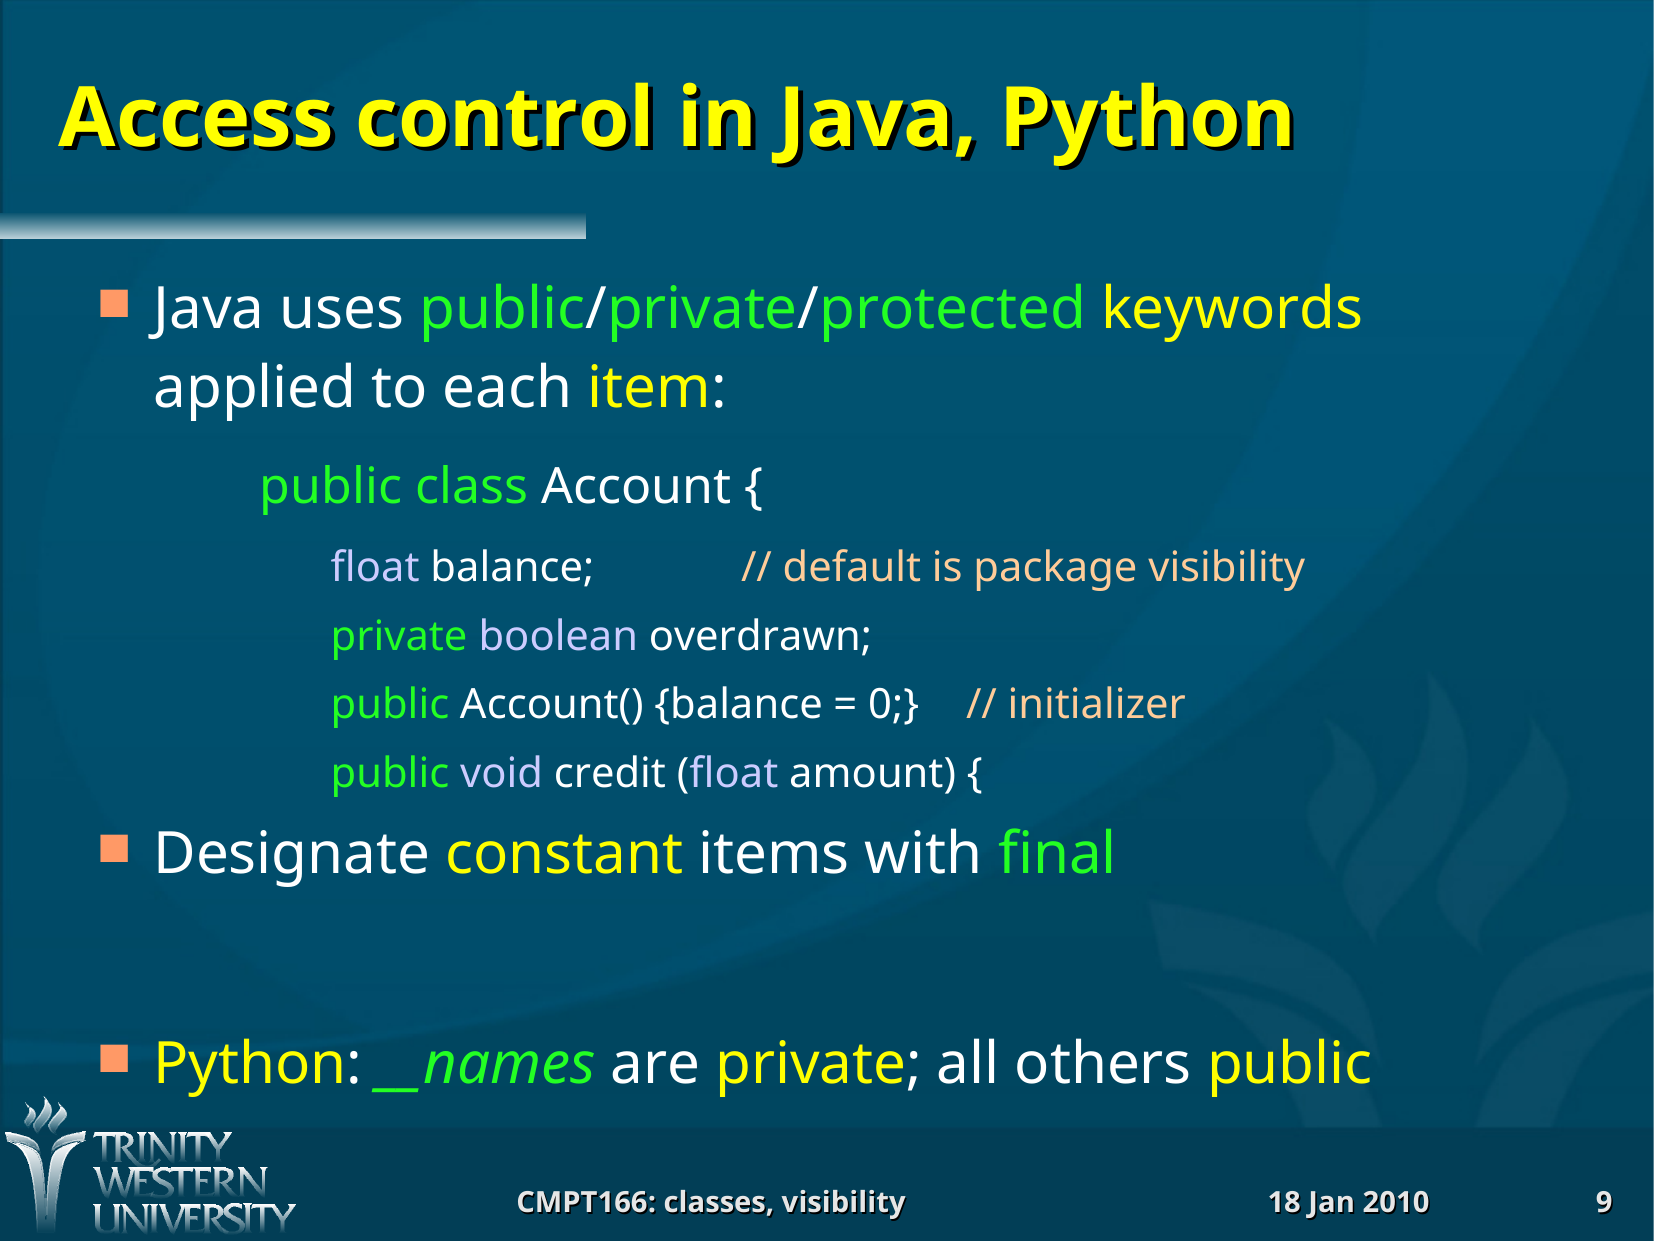

# Access control in Java, Python
Java uses public/private/protected keywords
applied to each item:
public class Account {
float balance;		// default is package visibility
private boolean overdrawn;
public Account() {balance = 0;}	// initializer
public void credit (float amount) {
Designate constant items with final
Python: __names are private; all others public
CMPT166: classes, visibility
18 Jan 2010
9